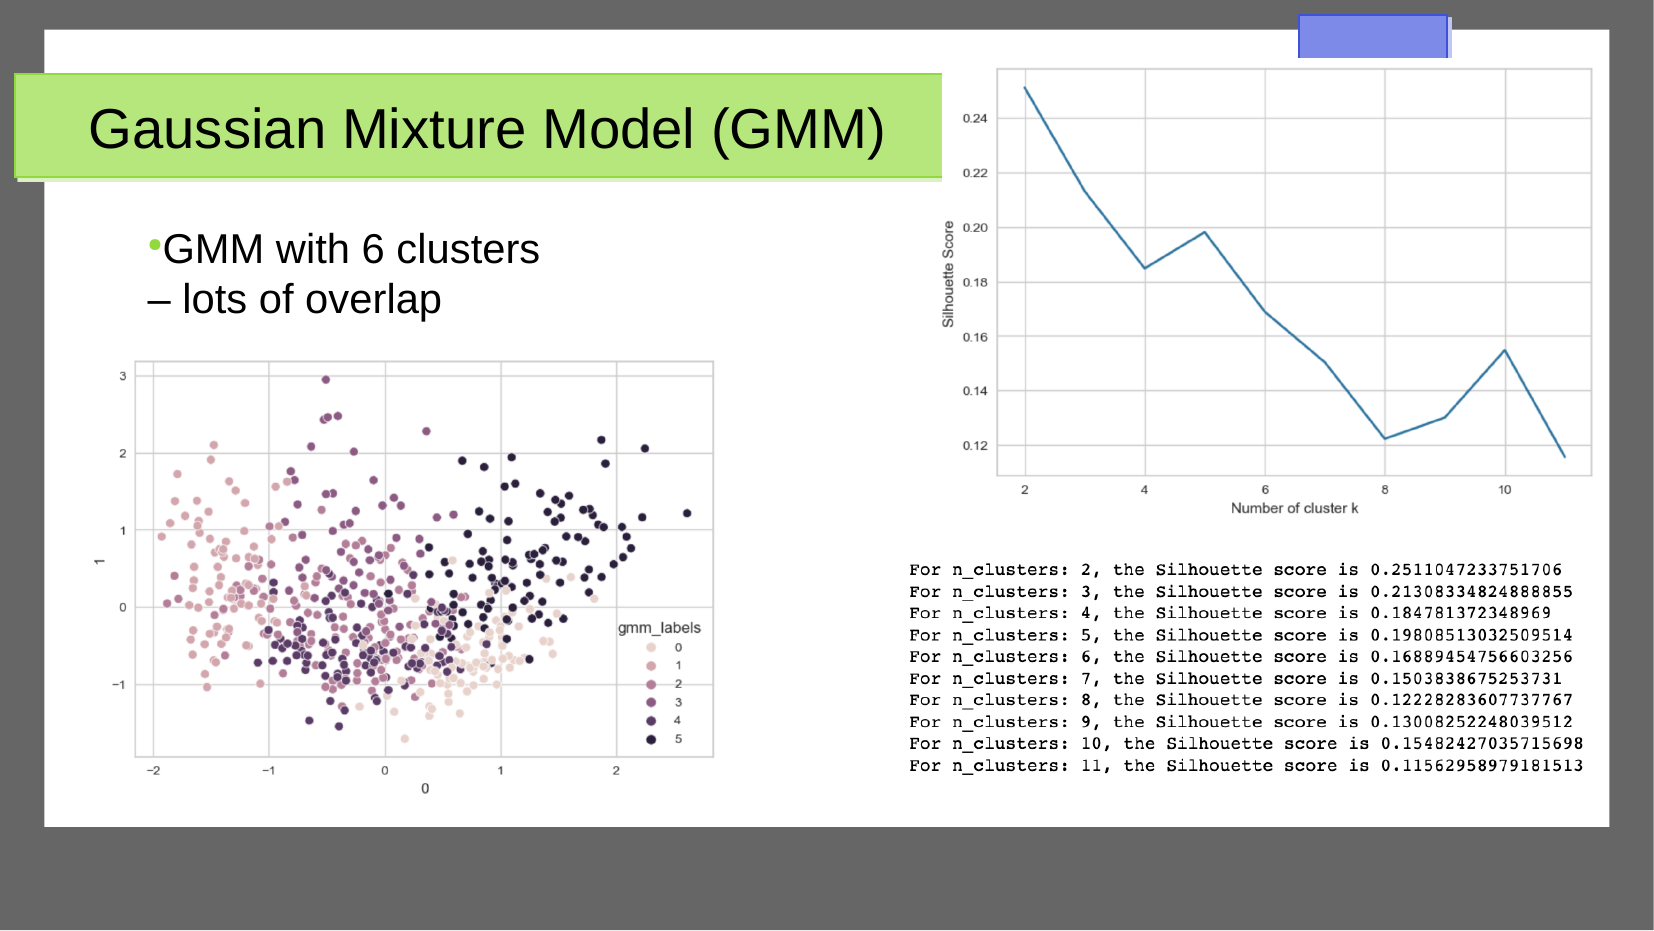

# Gaussian Mixture Model (GMM)
GMM with 6 clusters – lots of overlap